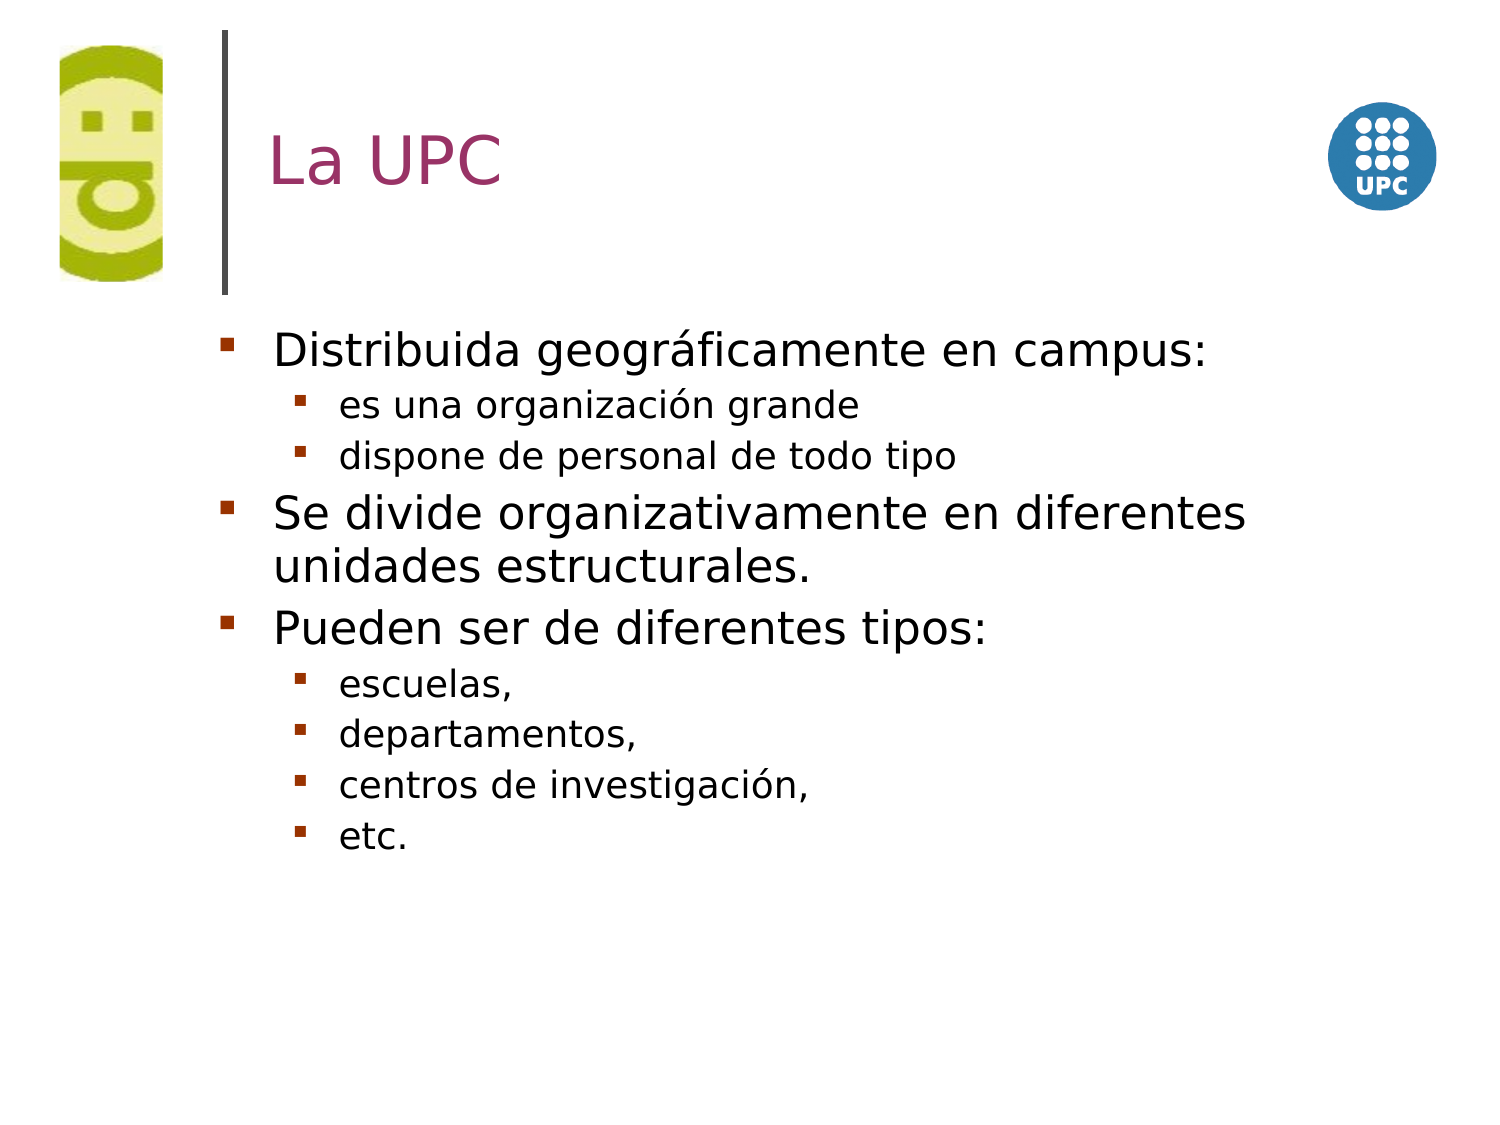

# La UPC
Distribuida geográficamente en campus:
es una organización grande
dispone de personal de todo tipo
Se divide organizativamente en diferentes unidades estructurales.
Pueden ser de diferentes tipos:
escuelas,
departamentos,
centros de investigación,
etc.